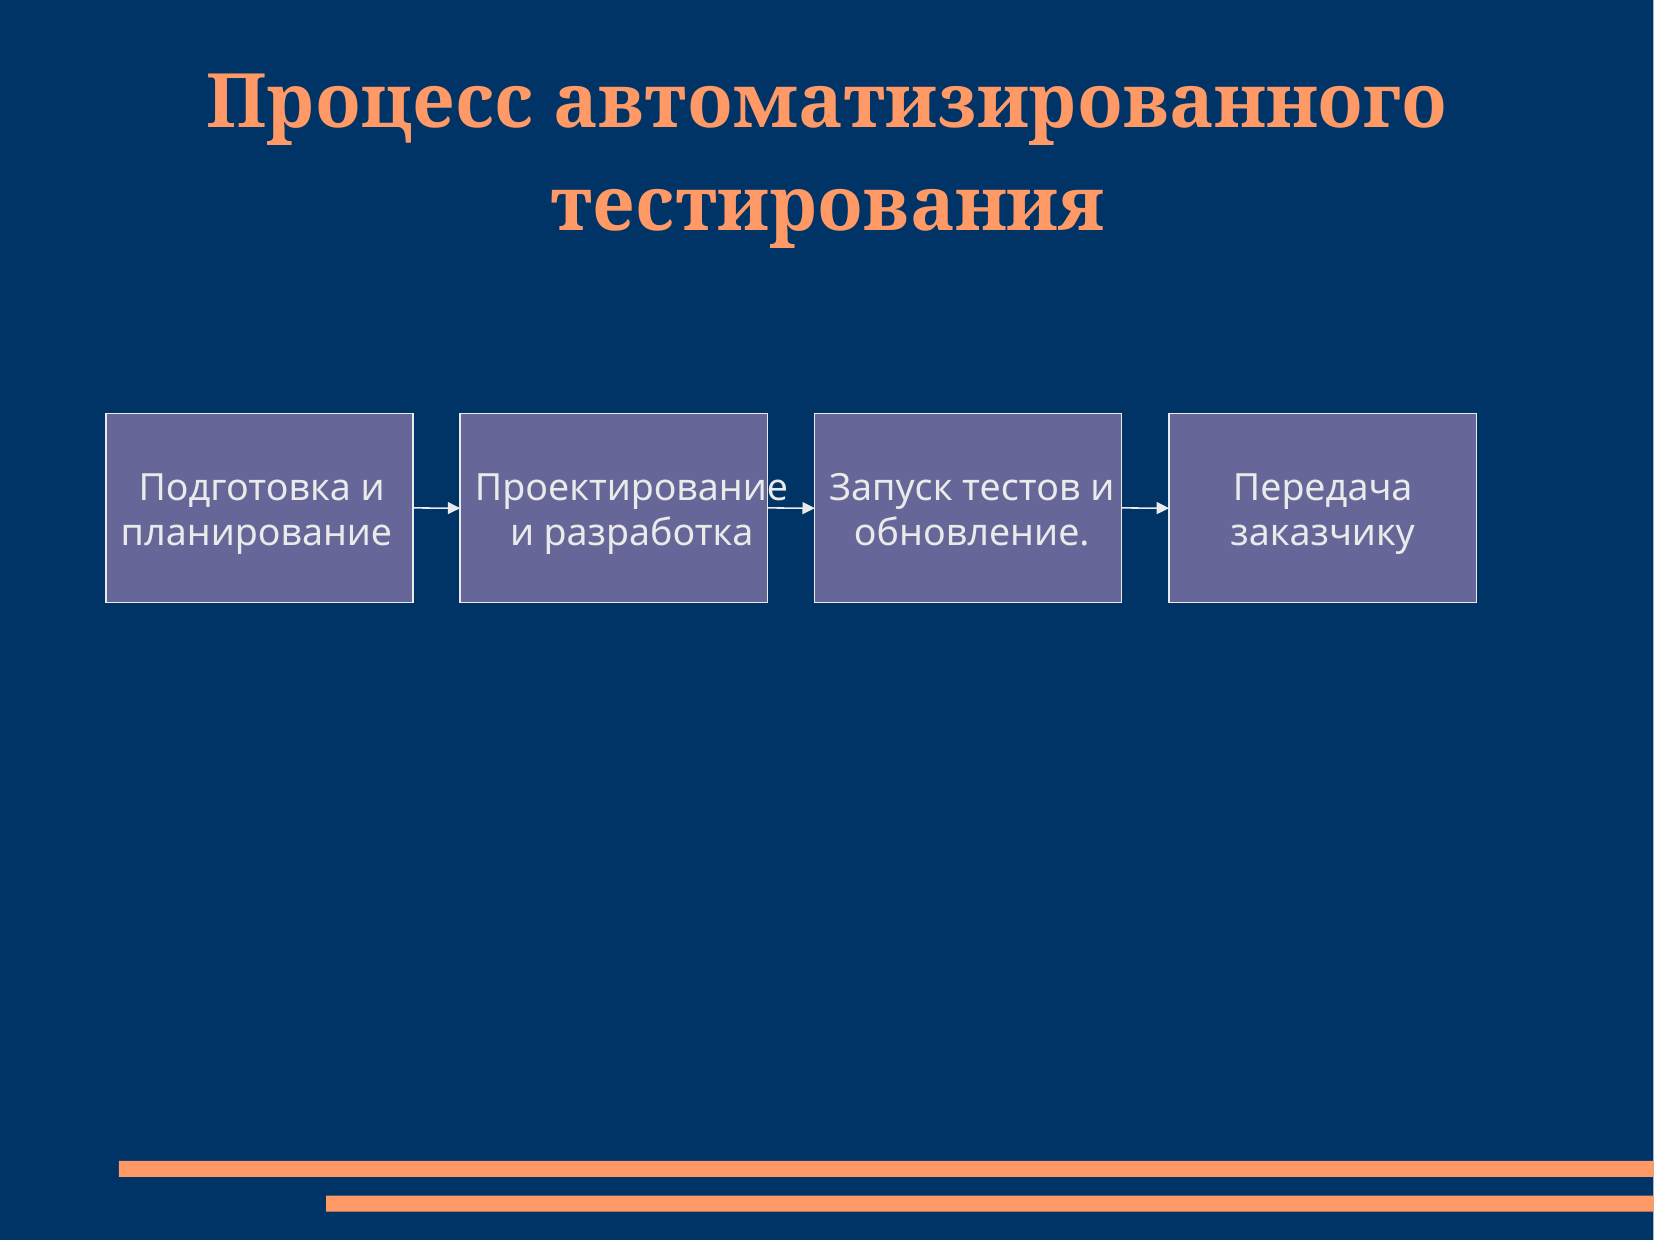

# Процесс автоматизированного тестирования
Подготовка и
планирование
Проектирование
и разработка
Запуск тестов и
обновление.
Передача
заказчику